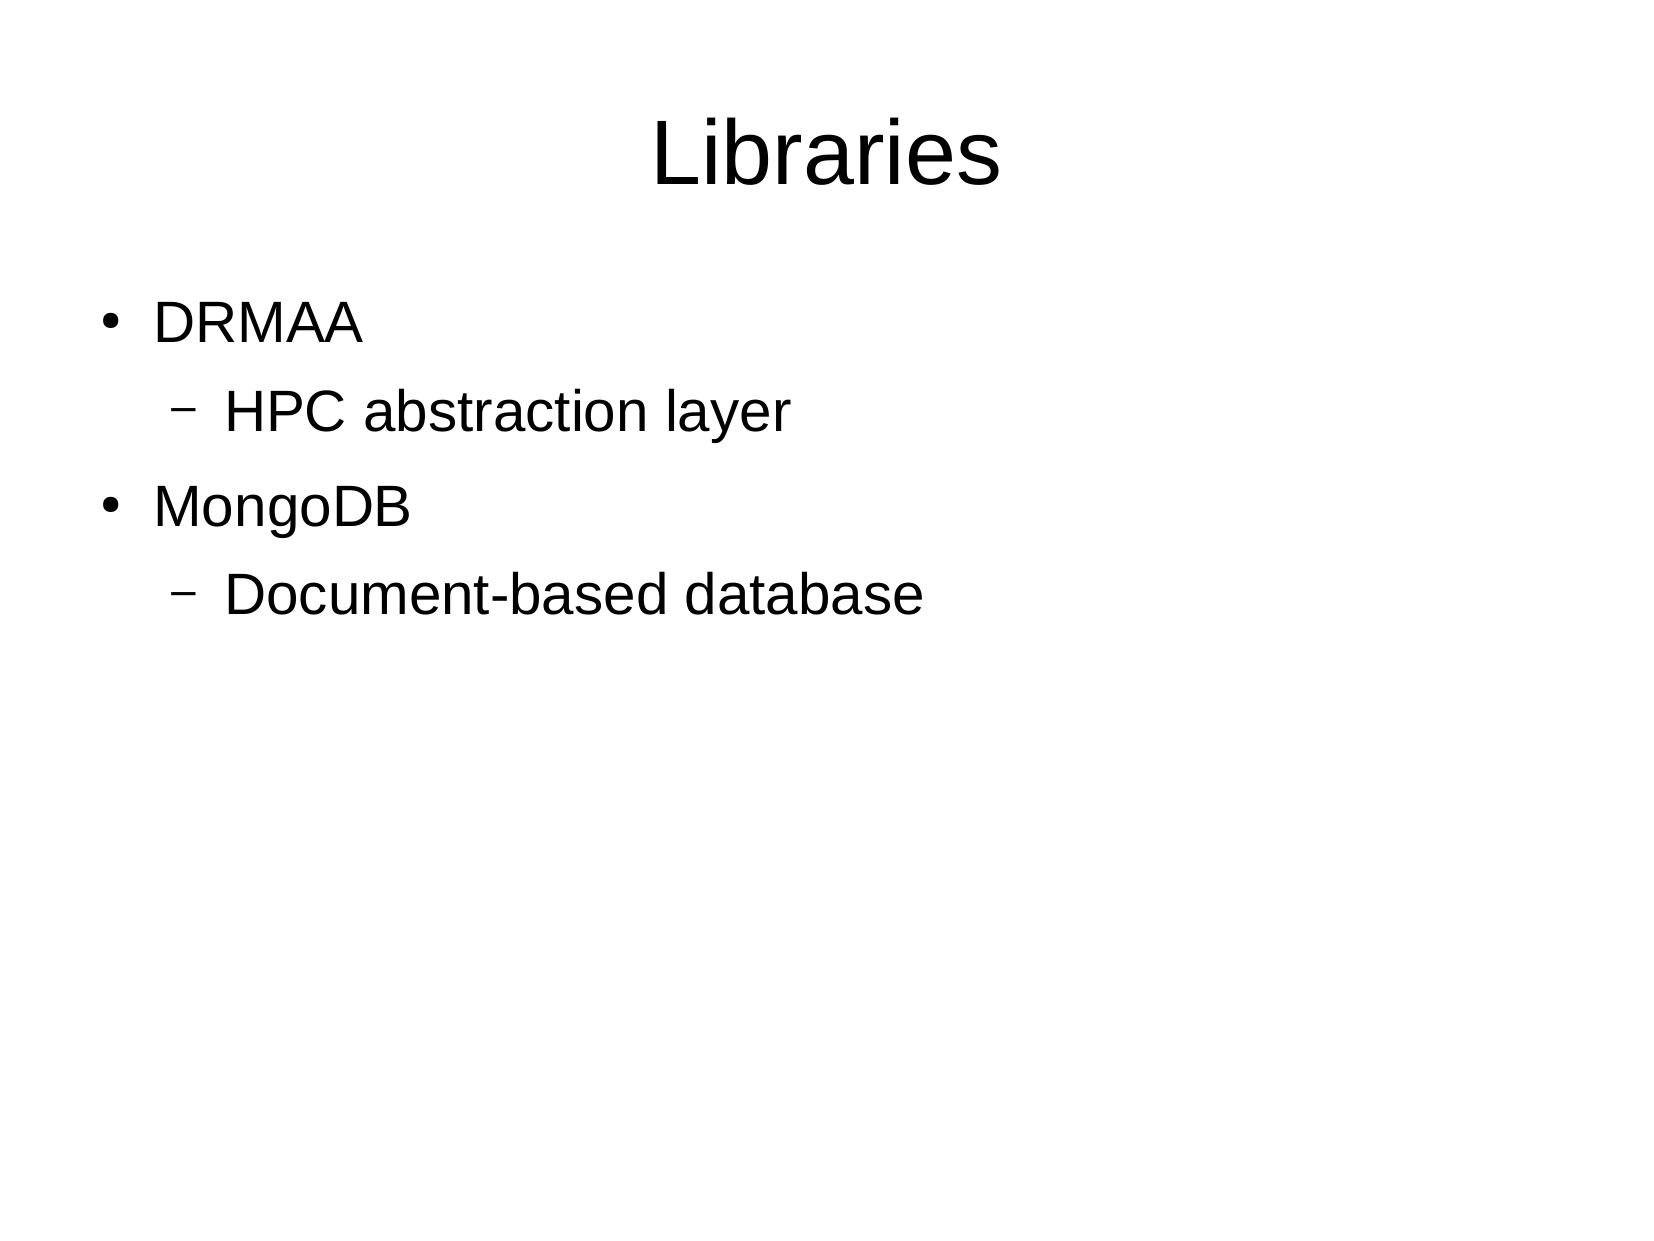

# Libraries
DRMAA
HPC abstraction layer
MongoDB
Document-based database